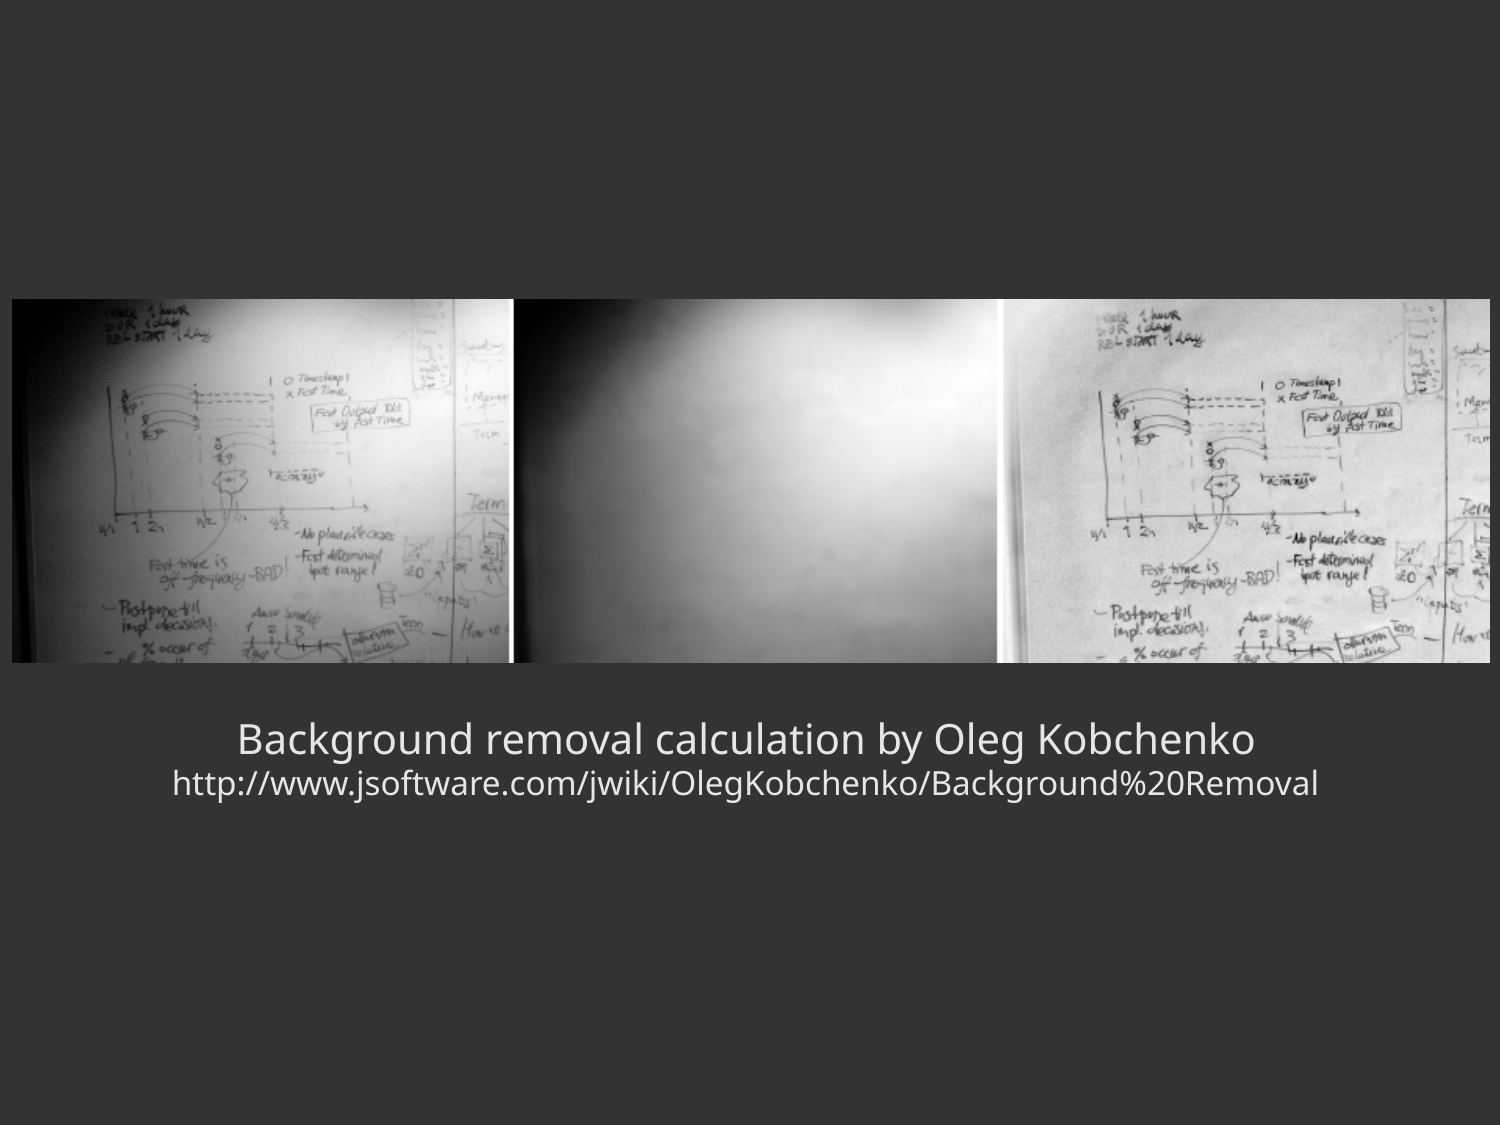

Background removal calculation by Oleg Kobchenko
http://www.jsoftware.com/jwiki/OlegKobchenko/Background%20Removal